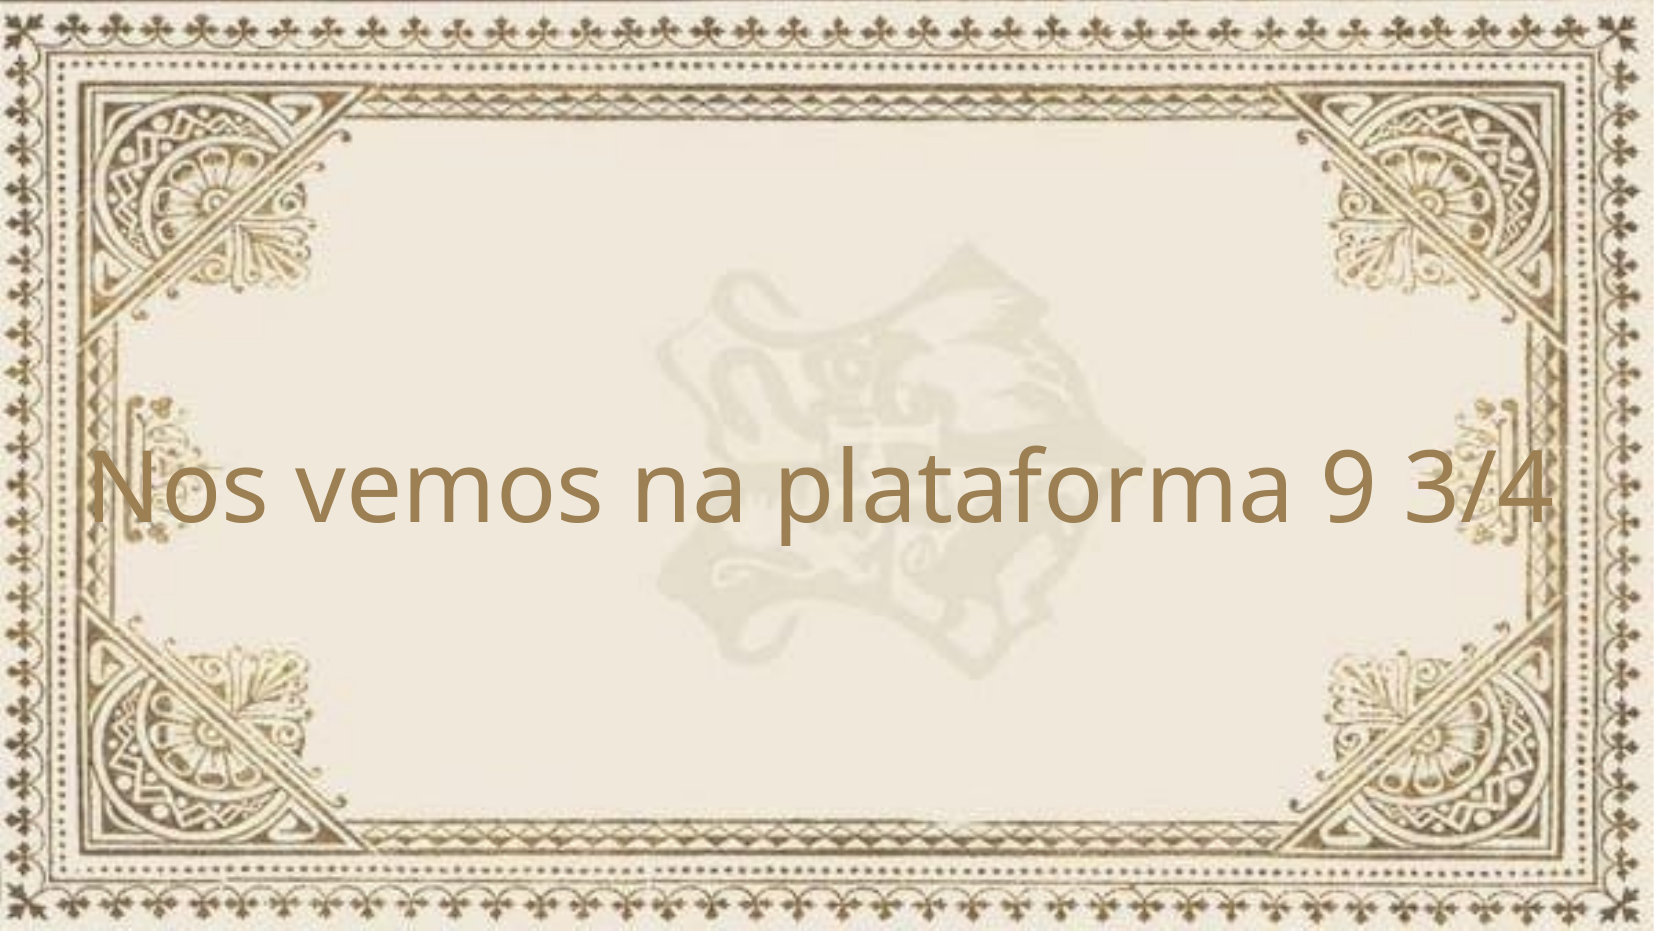

# Nos vemos na plataforma 9 3/4